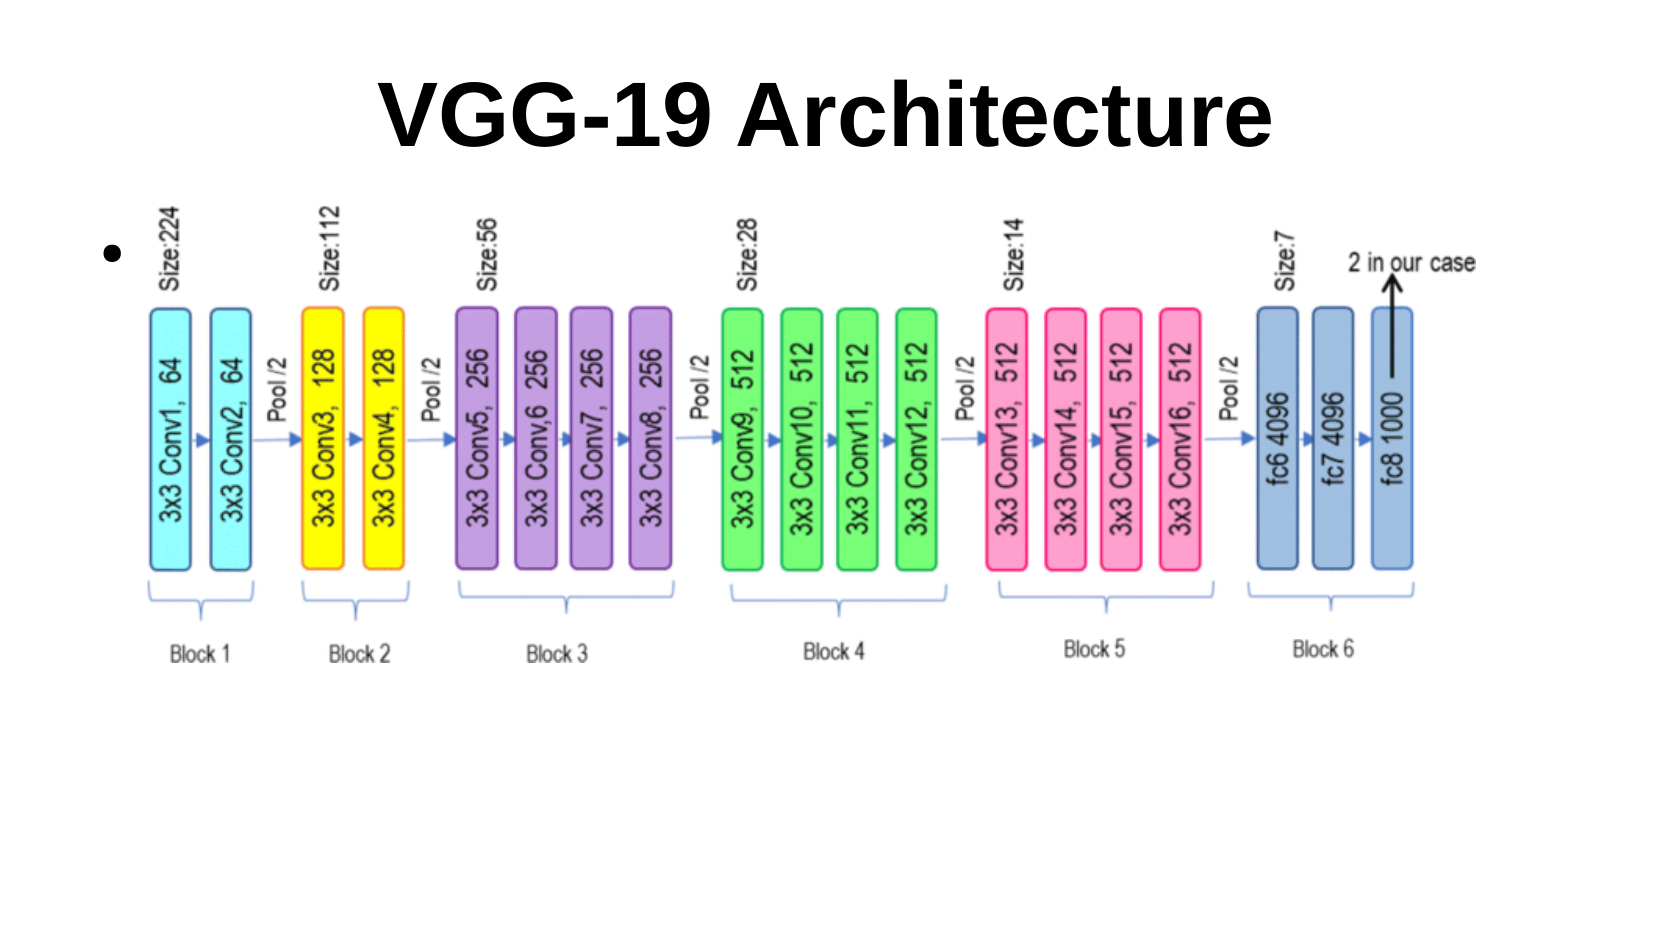

# VGG-19 Architecture
Click to add Text